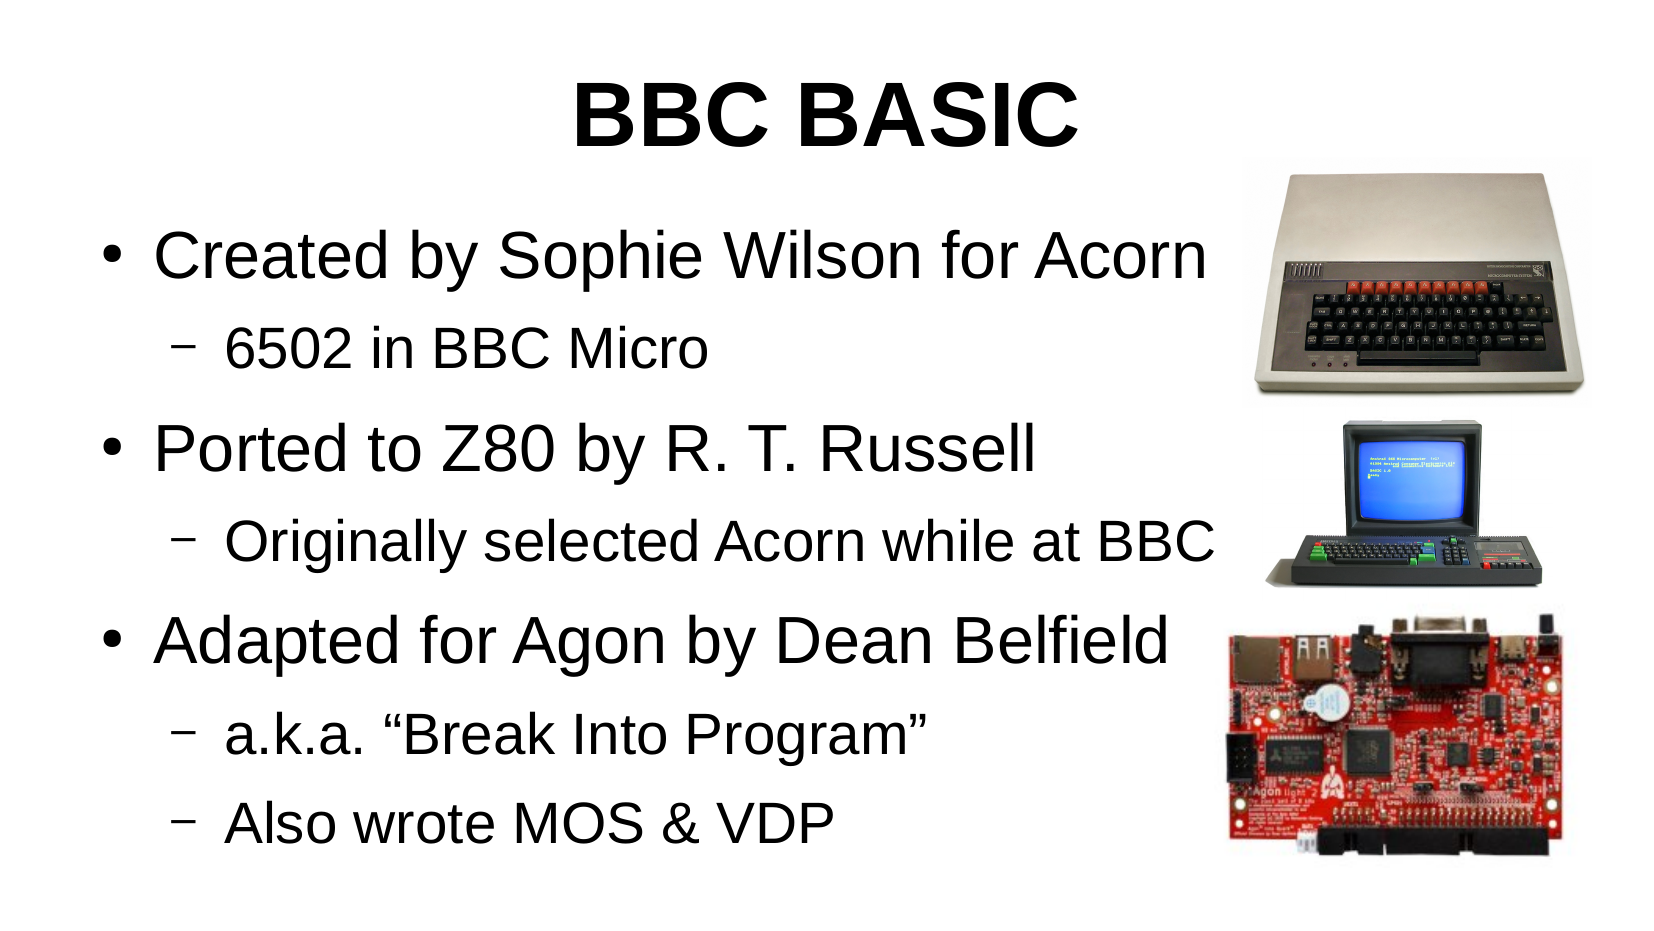

# BBC BASIC
Created by Sophie Wilson for Acorn
6502 in BBC Micro
Ported to Z80 by R. T. Russell
Originally selected Acorn while at BBC
Adapted for Agon by Dean Belfield
a.k.a. “Break Into Program”
Also wrote MOS & VDP